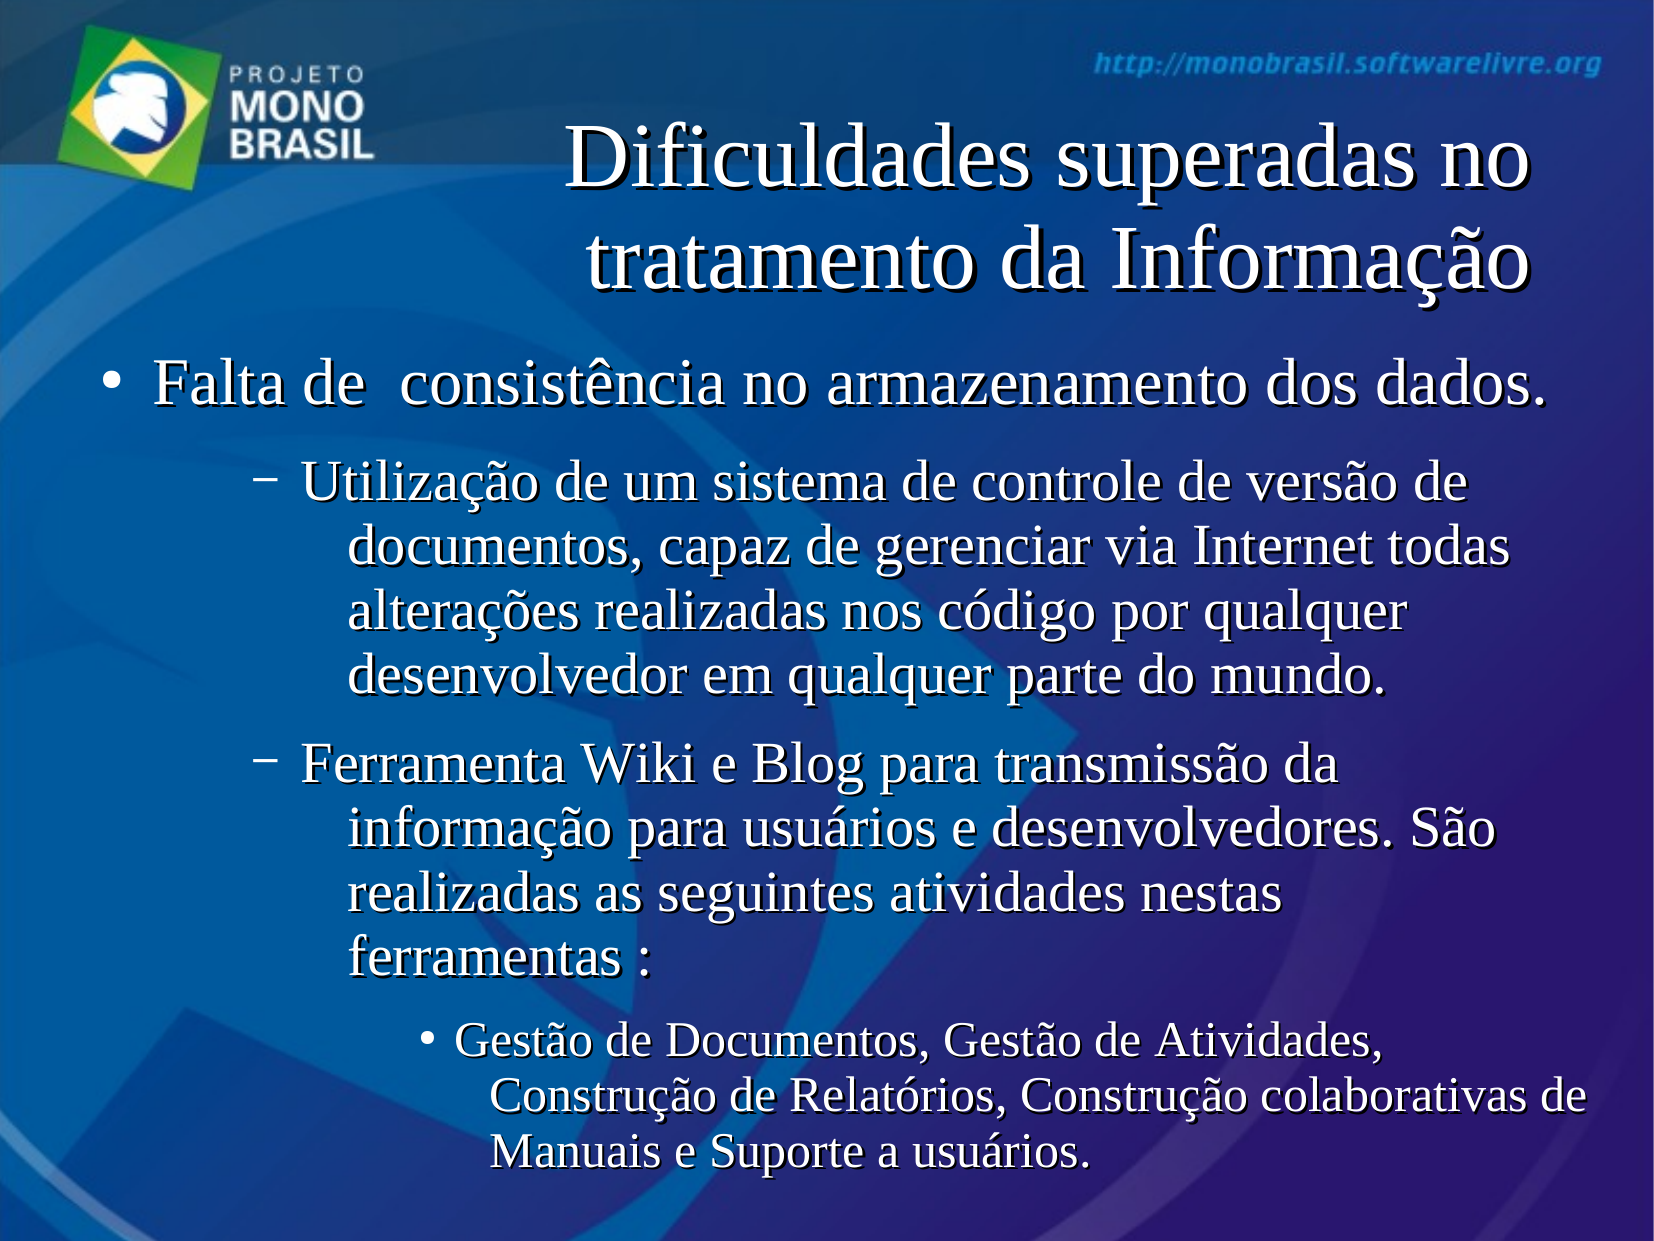

# Dificuldades superadas no tratamento da Informação
Falta de consistência no armazenamento dos dados.
Utilização de um sistema de controle de versão de documentos, capaz de gerenciar via Internet todas alterações realizadas nos código por qualquer desenvolvedor em qualquer parte do mundo.
Ferramenta Wiki e Blog para transmissão da informação para usuários e desenvolvedores. São realizadas as seguintes atividades nestas ferramentas :
Gestão de Documentos, Gestão de Atividades, Construção de Relatórios, Construção colaborativas de Manuais e Suporte a usuários.